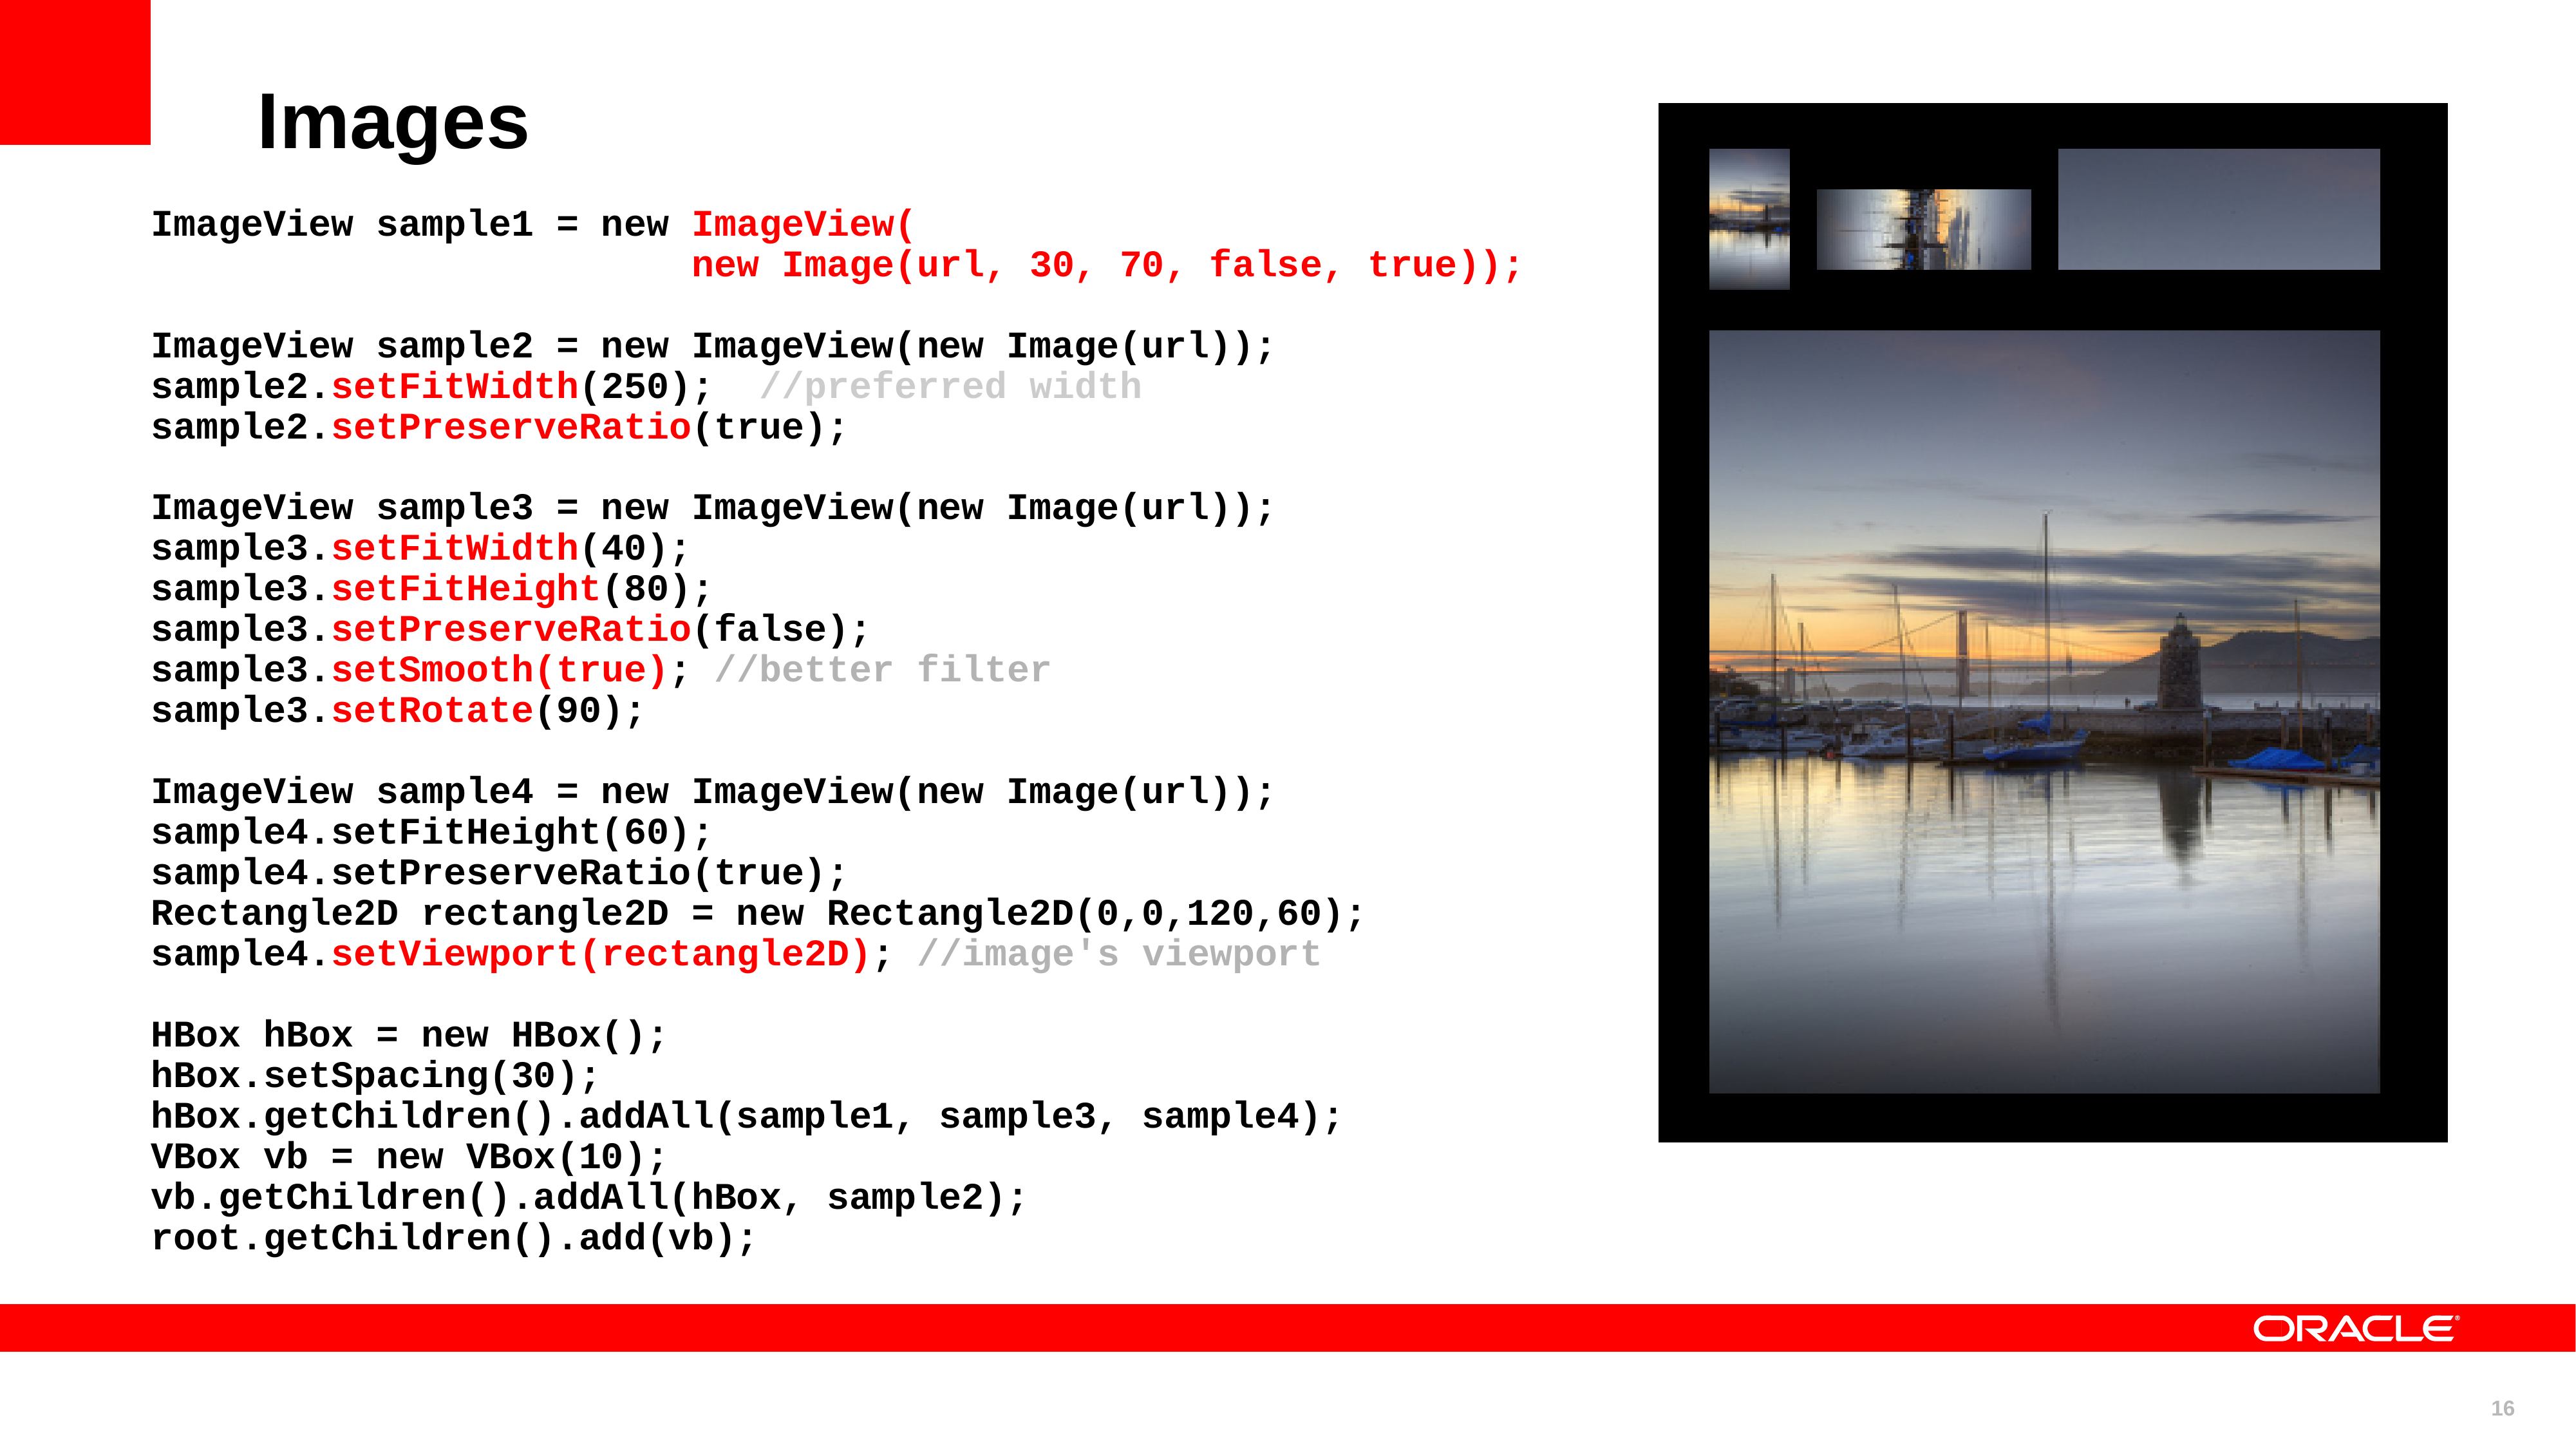

# Images
ImageView sample1 = new ImageView(
 new Image(url, 30, 70, false, true));
ImageView sample2 = new ImageView(new Image(url));
sample2.setFitWidth(250); //preferred width
sample2.setPreserveRatio(true);
ImageView sample3 = new ImageView(new Image(url));
sample3.setFitWidth(40);
sample3.setFitHeight(80);
sample3.setPreserveRatio(false);
sample3.setSmooth(true); //better filter
sample3.setRotate(90);
ImageView sample4 = new ImageView(new Image(url));
sample4.setFitHeight(60);
sample4.setPreserveRatio(true);
Rectangle2D rectangle2D = new Rectangle2D(0,0,120,60);
sample4.setViewport(rectangle2D); //image's viewport
HBox hBox = new HBox();
hBox.setSpacing(30);
hBox.getChildren().addAll(sample1, sample3, sample4);
VBox vb = new VBox(10);
vb.getChildren().addAll(hBox, sample2);
root.getChildren().add(vb);